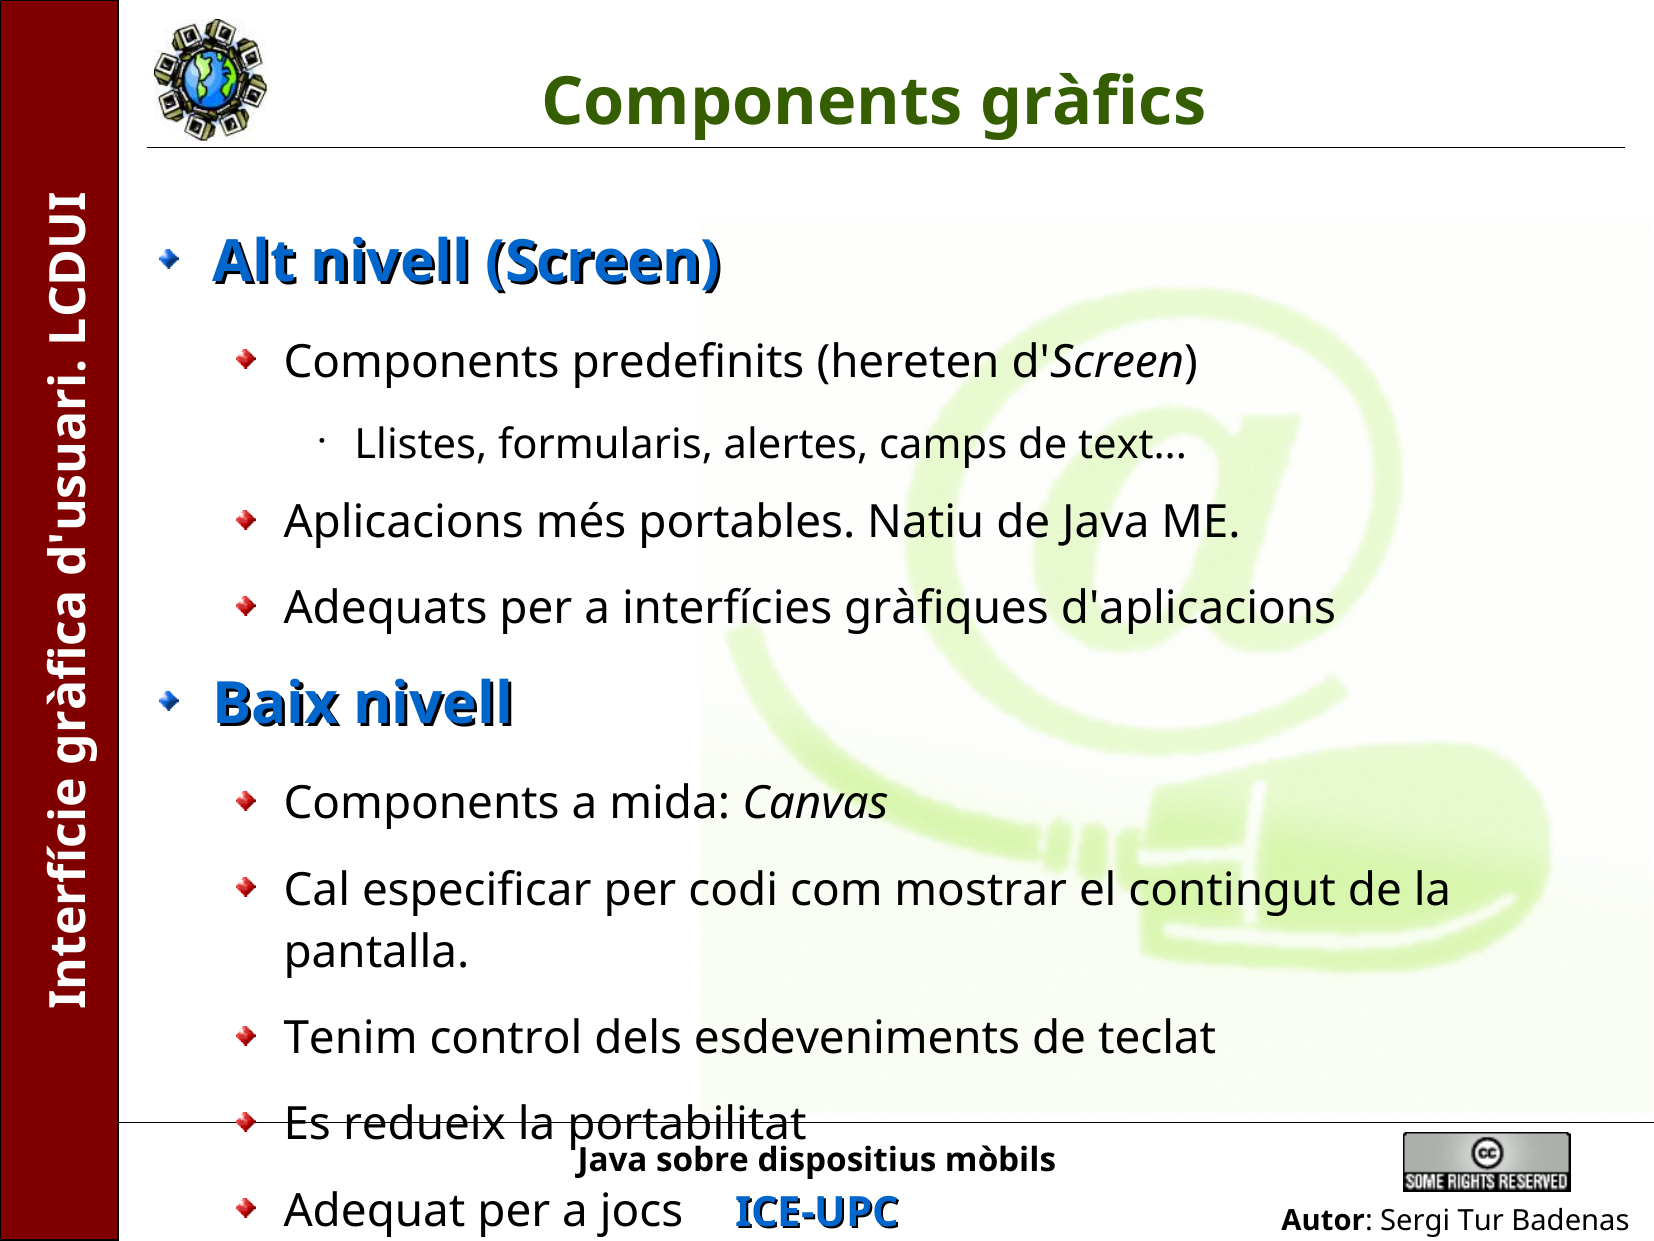

# Components gràfics
Alt nivell (Screen)
Components predefinits (hereten d'Screen)
Llistes, formularis, alertes, camps de text...
Aplicacions més portables. Natiu de Java ME.
Adequats per a interfícies gràfiques d'aplicacions
Baix nivell
Components a mida: Canvas
Cal especificar per codi com mostrar el contingut de la pantalla.
Tenim control dels esdeveniments de teclat
Es redueix la portabilitat
Adequat per a jocs